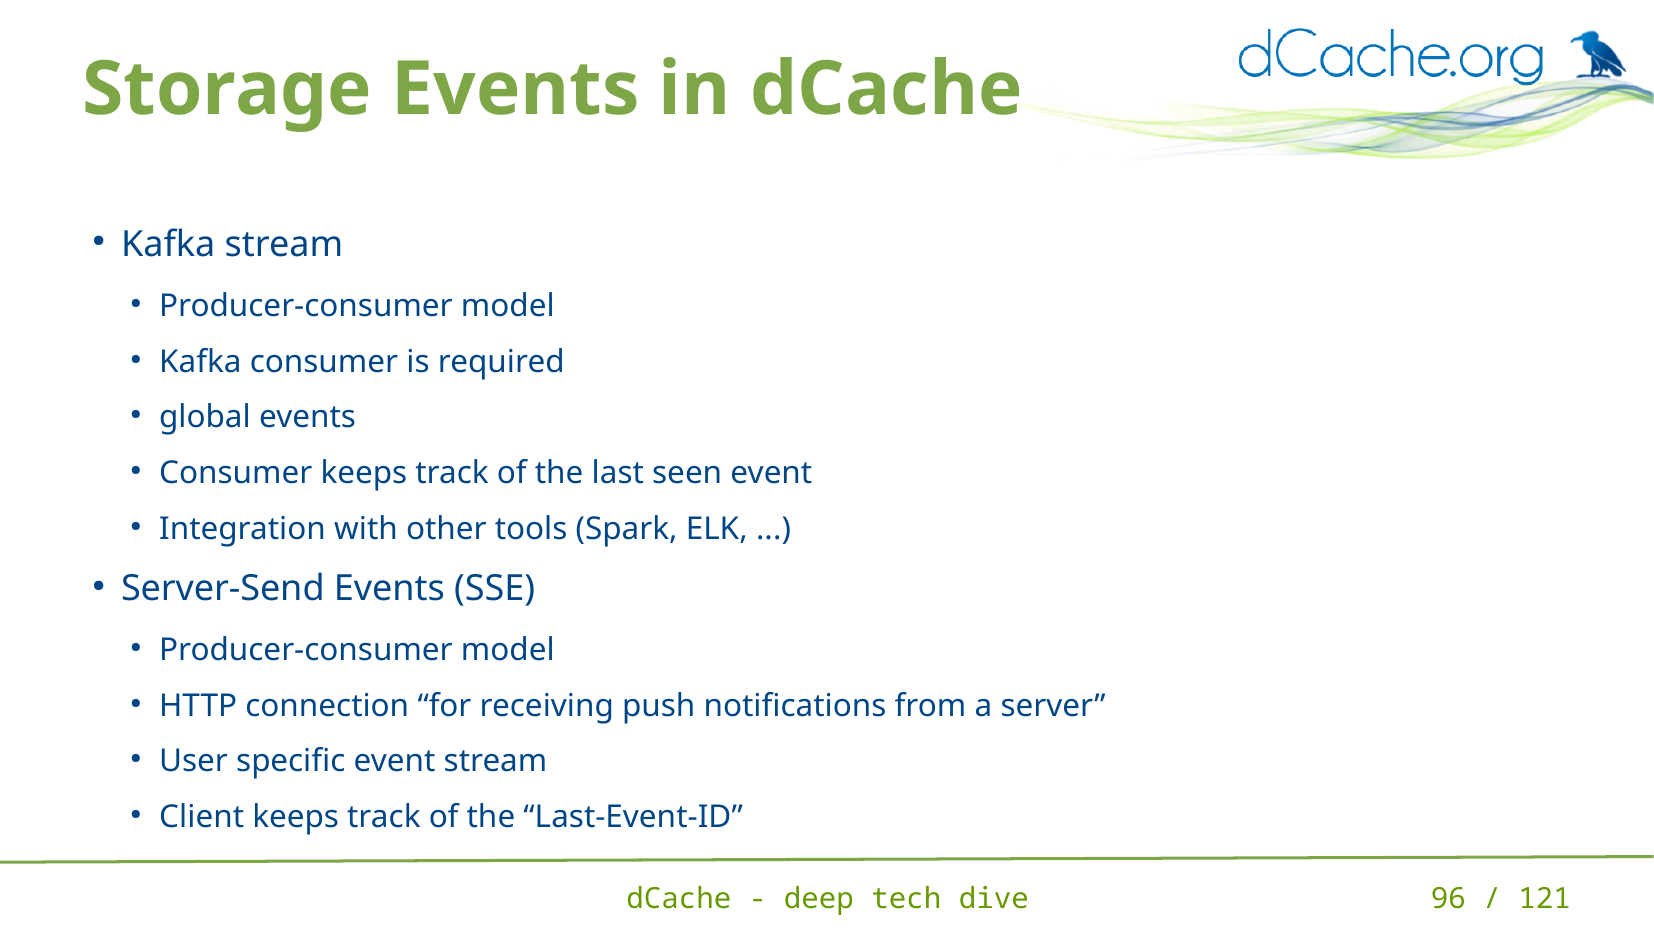

# Storage Events in dCache
Kafka stream
Producer-consumer model
Kafka consumer is required
global events
Consumer keeps track of the last seen event
Integration with other tools (Spark, ELK, ...)
Server-Send Events (SSE)
Producer-consumer model
HTTP connection “for receiving push notifications from a server”
User specific event stream
Client keeps track of the “Last-Event-ID”
dCache - deep tech dive
96